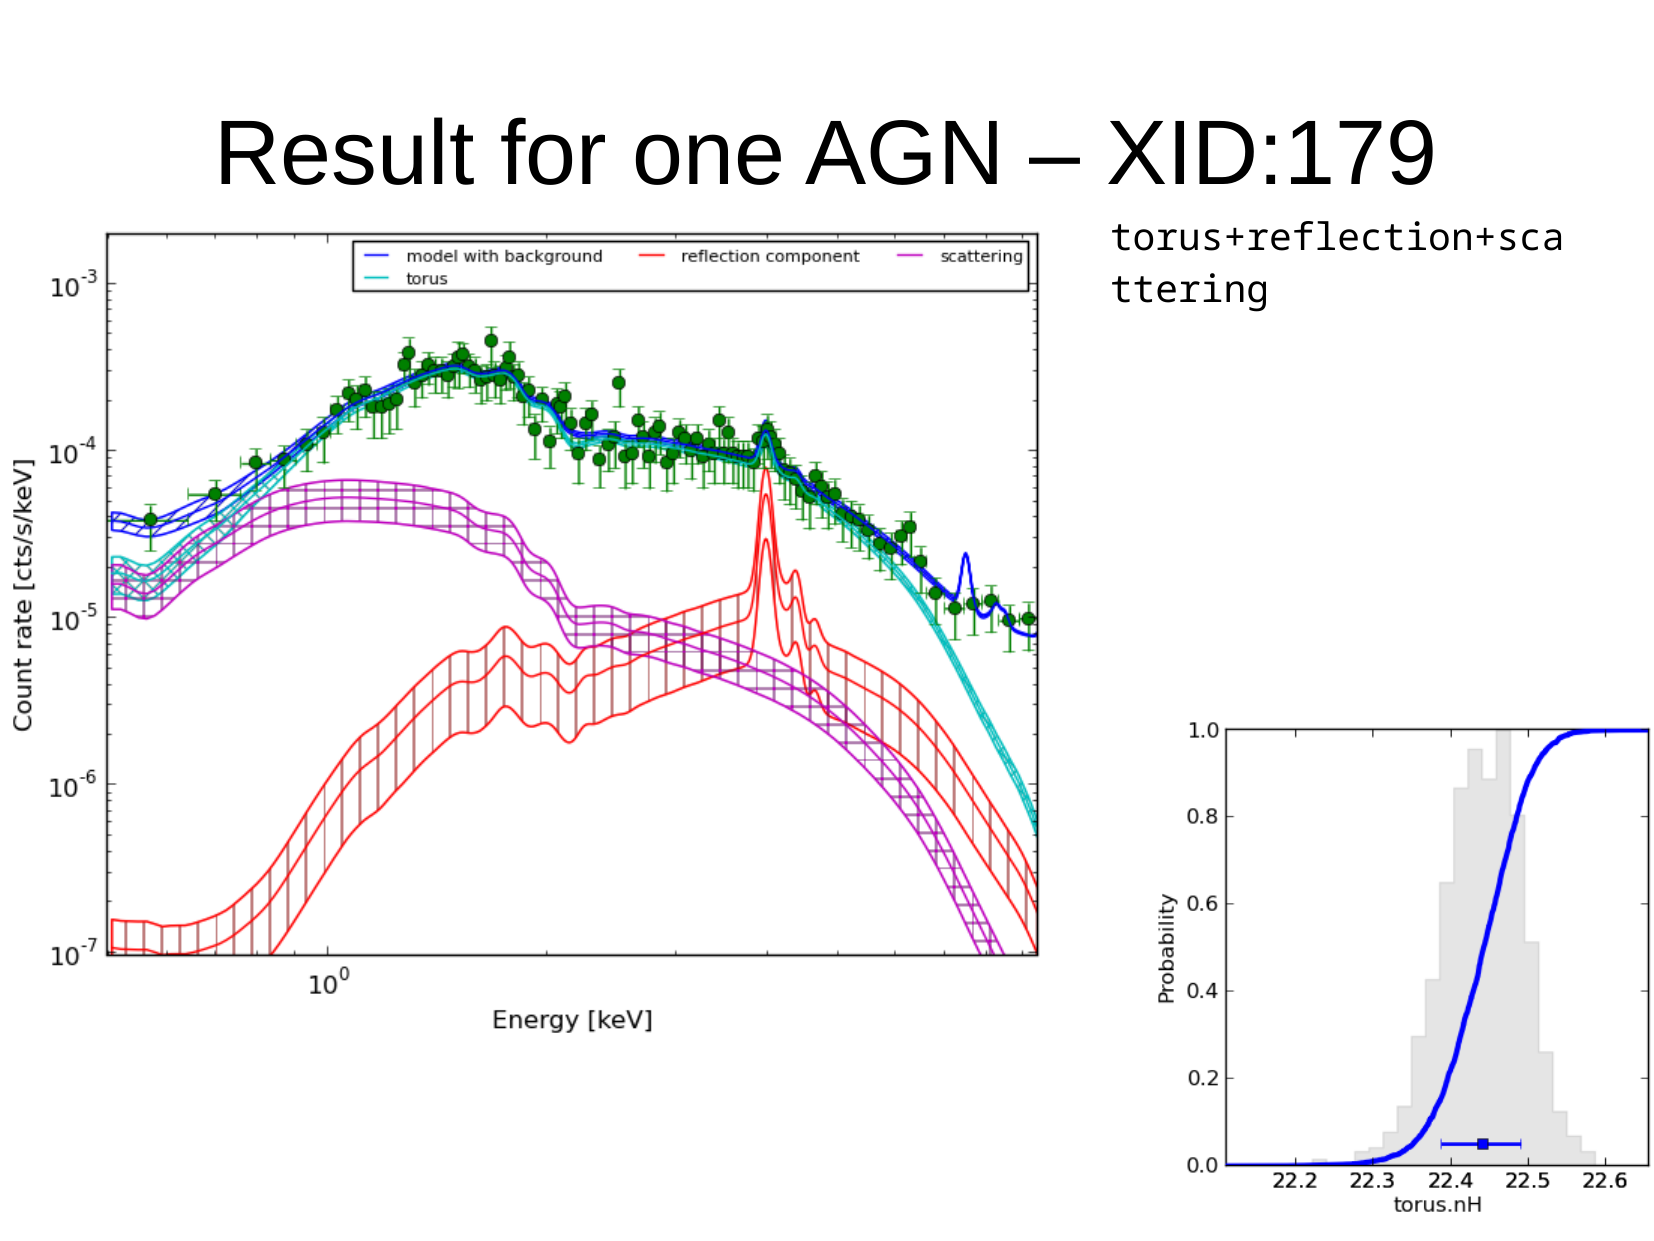

# Result for one AGN – XID:179
torus+reflection+scattering